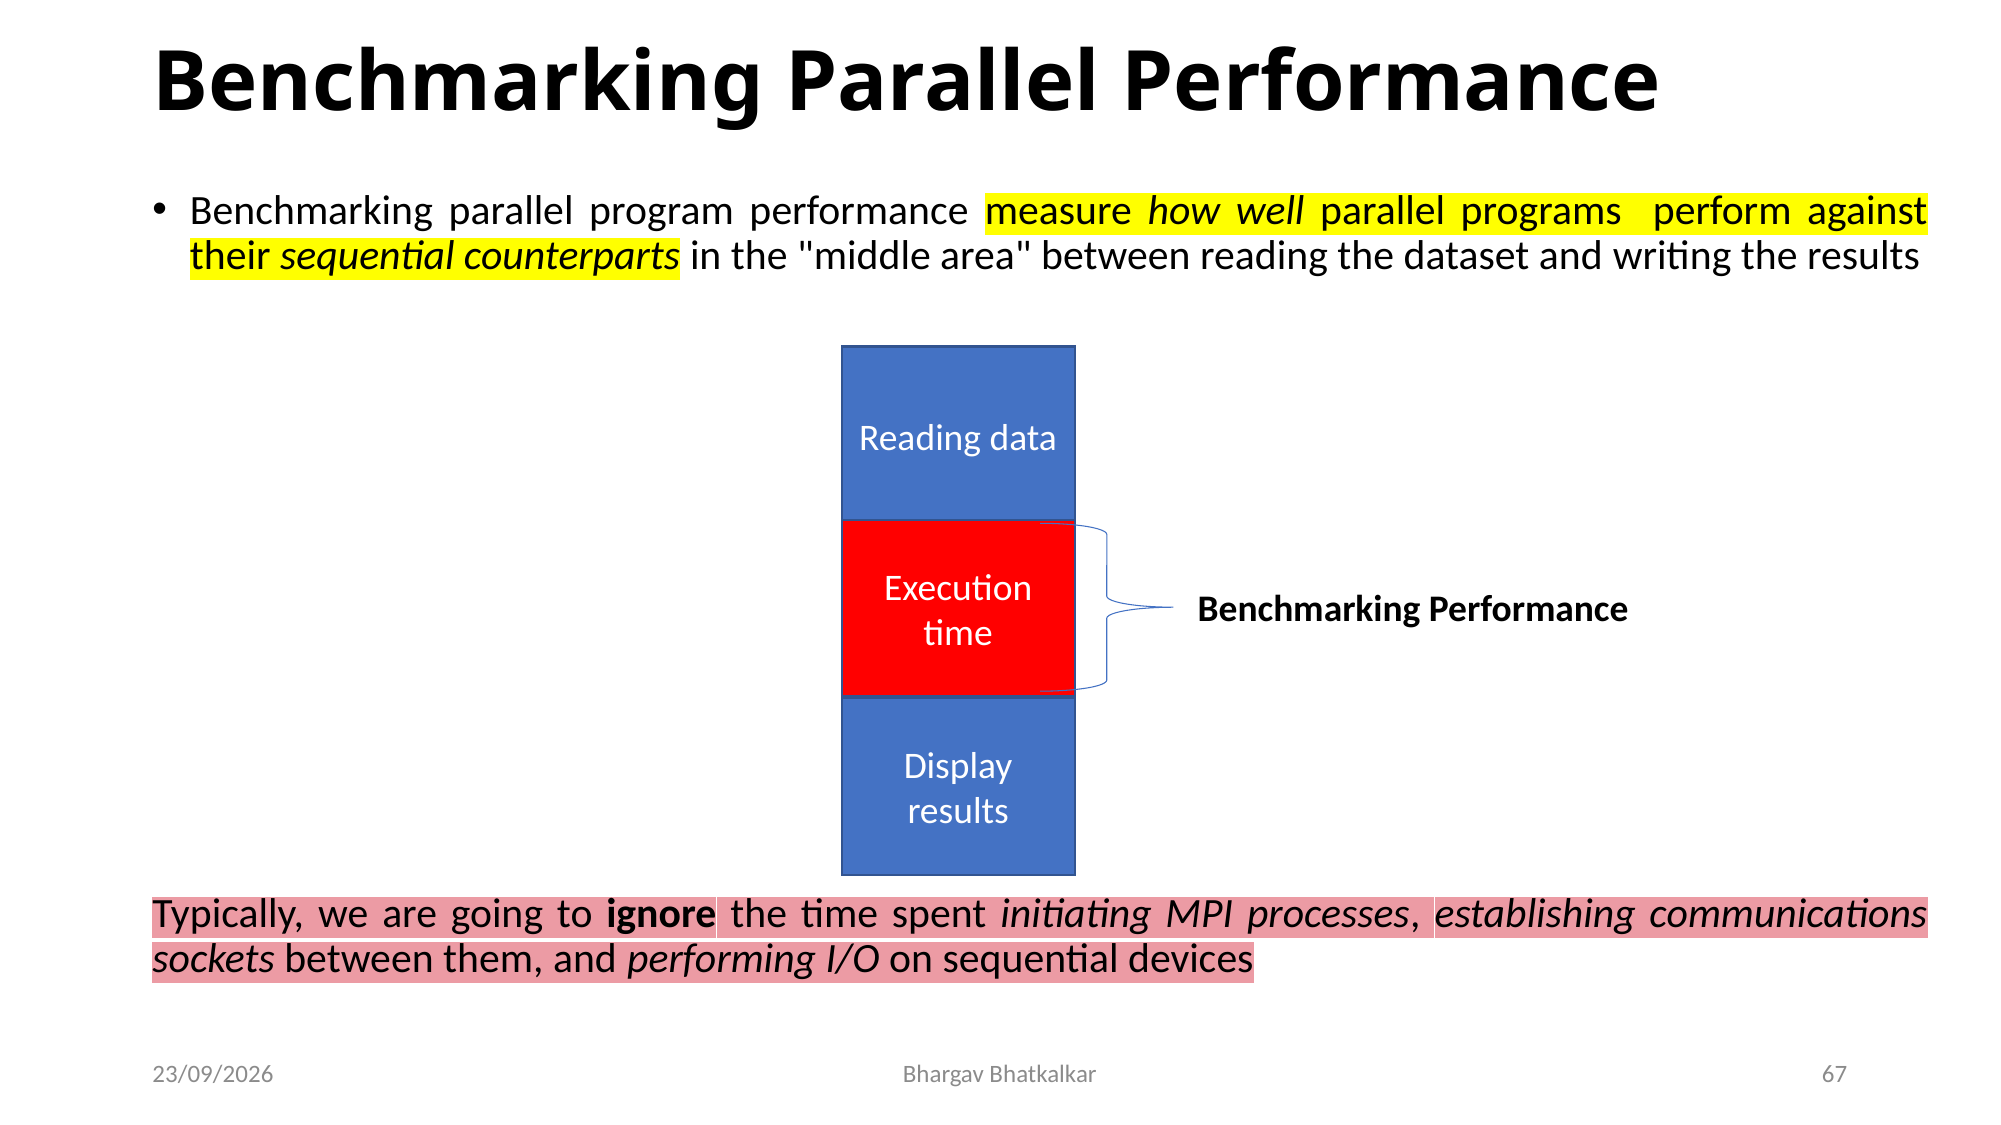

# Benchmarking Parallel Performance
Benchmarking parallel program performance measure how well parallel programs perform against their sequential counterparts in the "middle area" between reading the dataset and writing the results
Typically, we are going to ignore the time spent initiating MPI processes, establishing communications sockets between them, and performing I/O on sequential devices
Reading data
Execution time
Benchmarking Performance
Display results
Bhargav Bhatkalkar